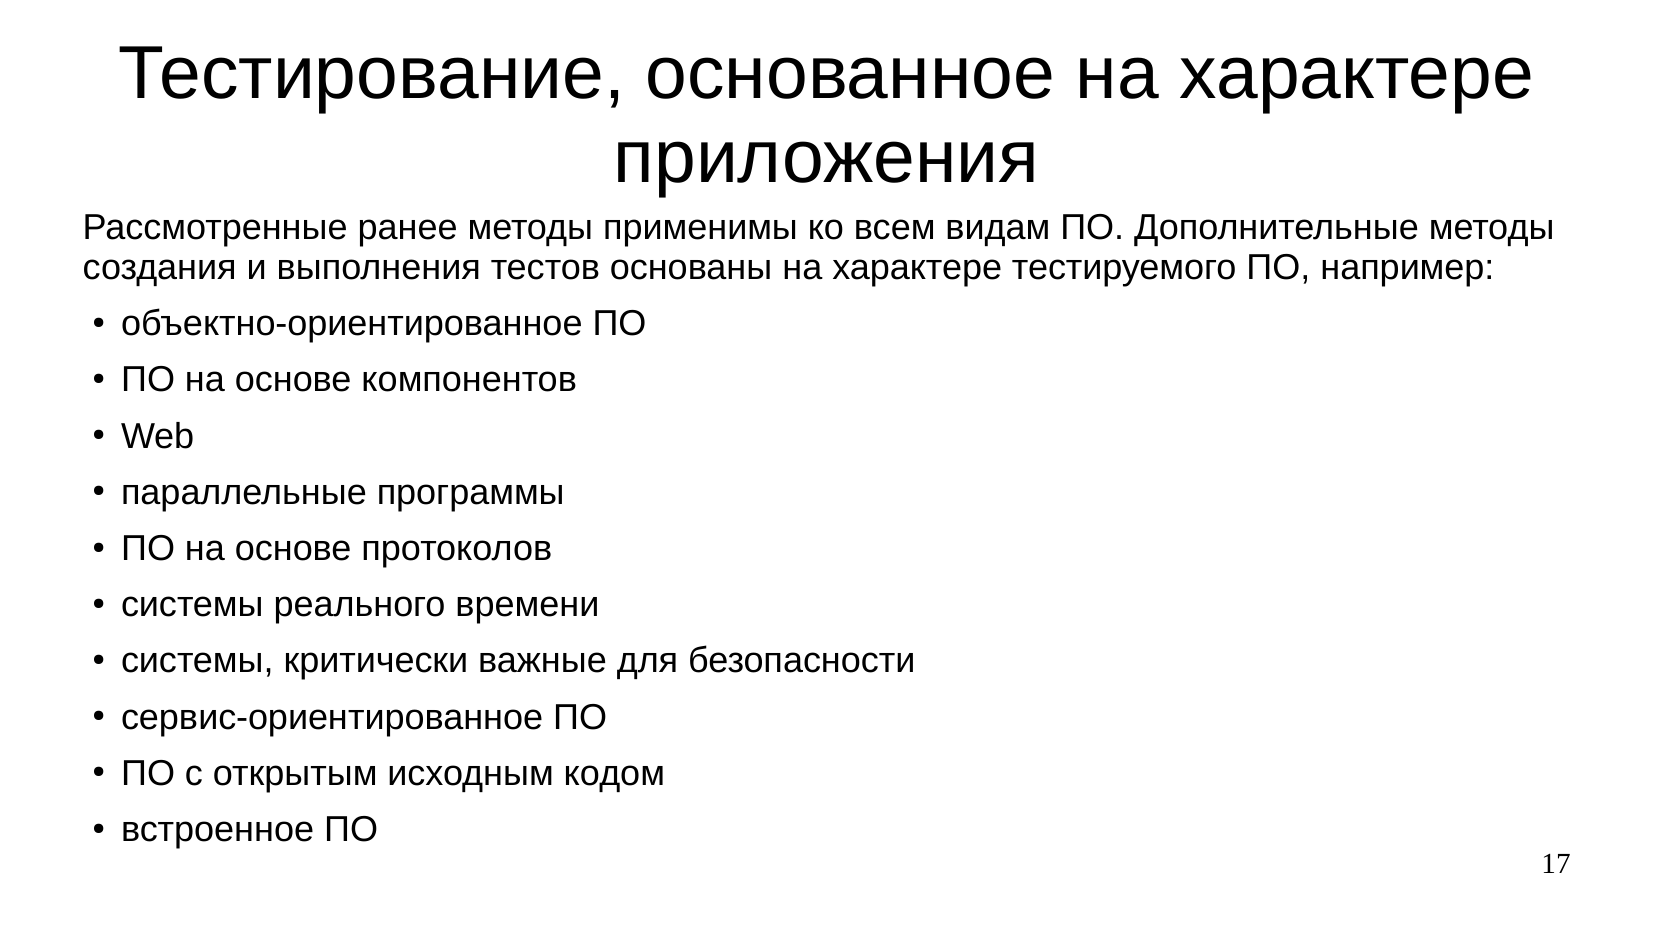

# Тестирование, основанное на характере приложения
Рассмотренные ранее методы применимы ко всем видам ПО. Дополнительные методы создания и выполнения тестов основаны на характере тестируемого ПО, например:
объектно-ориентированное ПО
ПО на основе компонентов
Web
параллельные программы
ПО на основе протоколов
системы реального времени
системы, критически важные для безопасности
сервис-ориентированное ПО
ПО с открытым исходным кодом
встроенное ПО
17